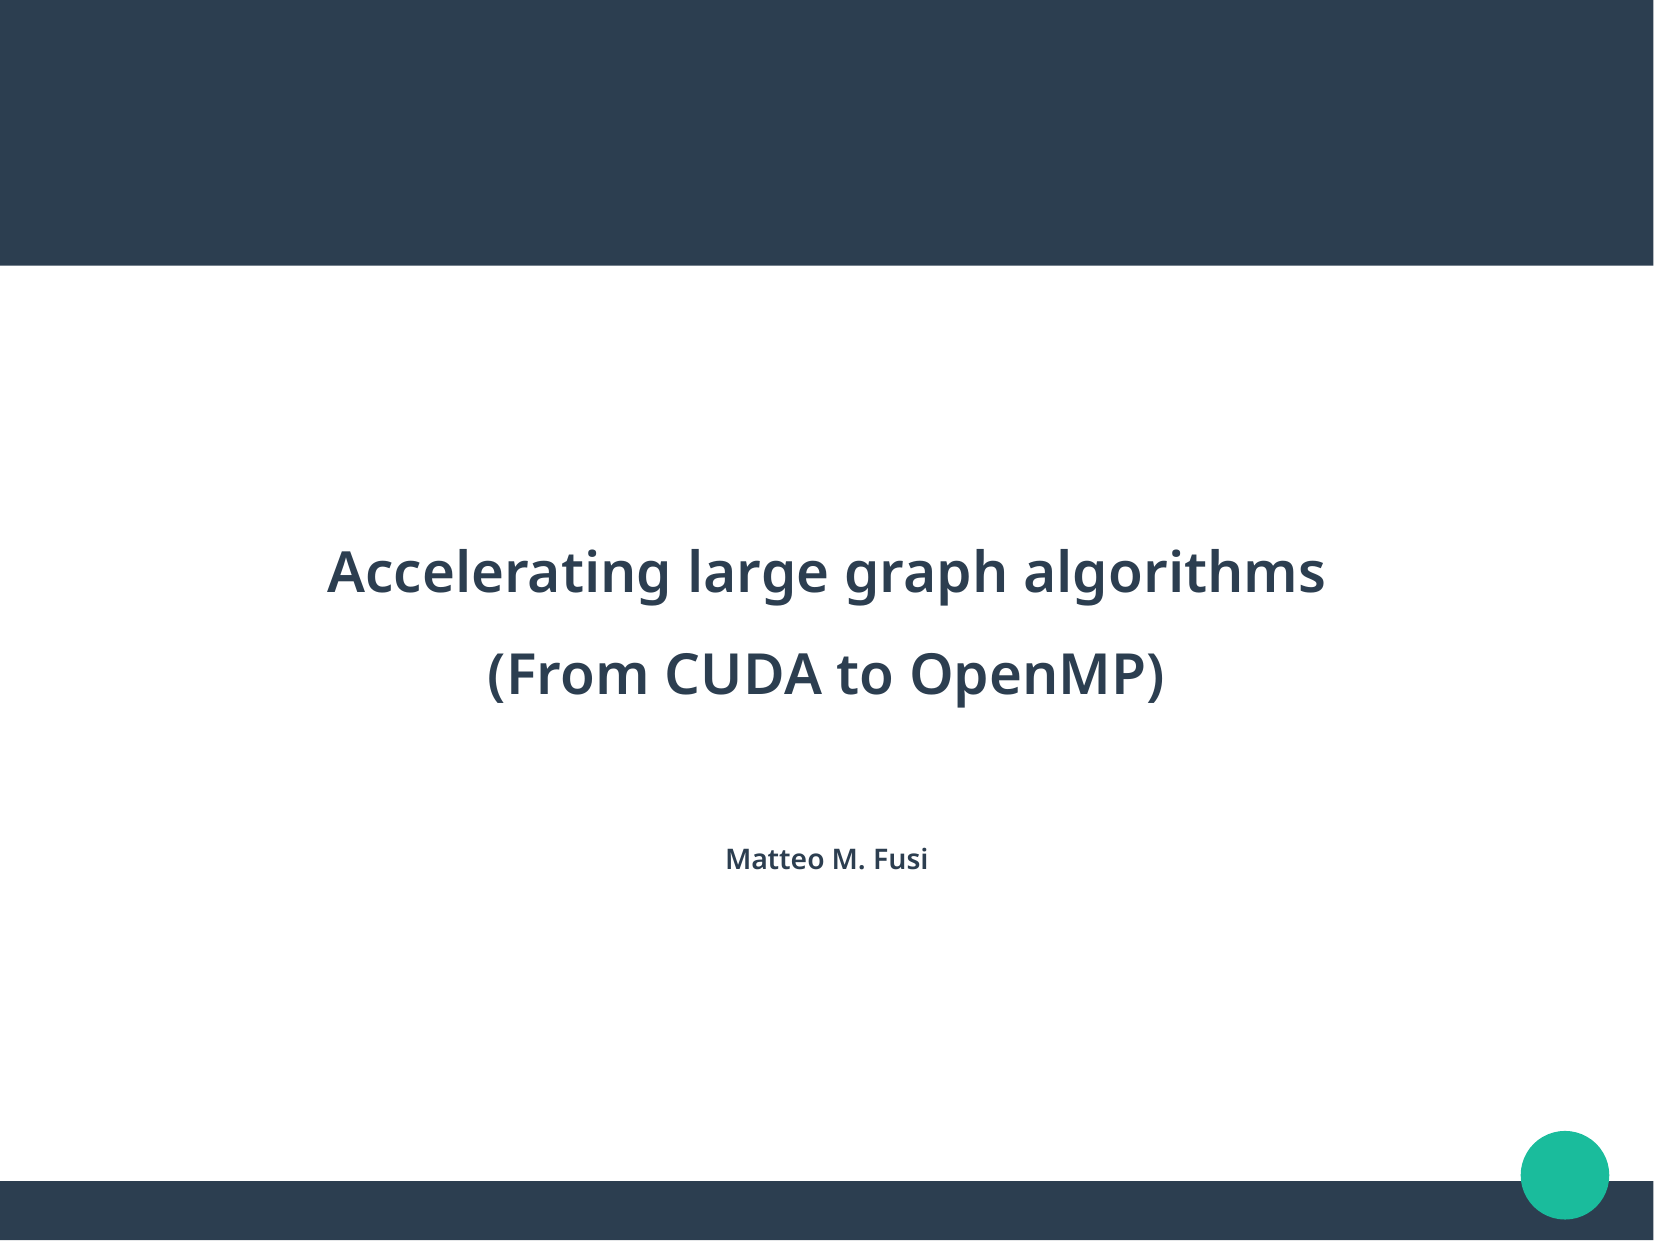

#
Accelerating large graph algorithms
(From CUDA to OpenMP)
Matteo M. Fusi